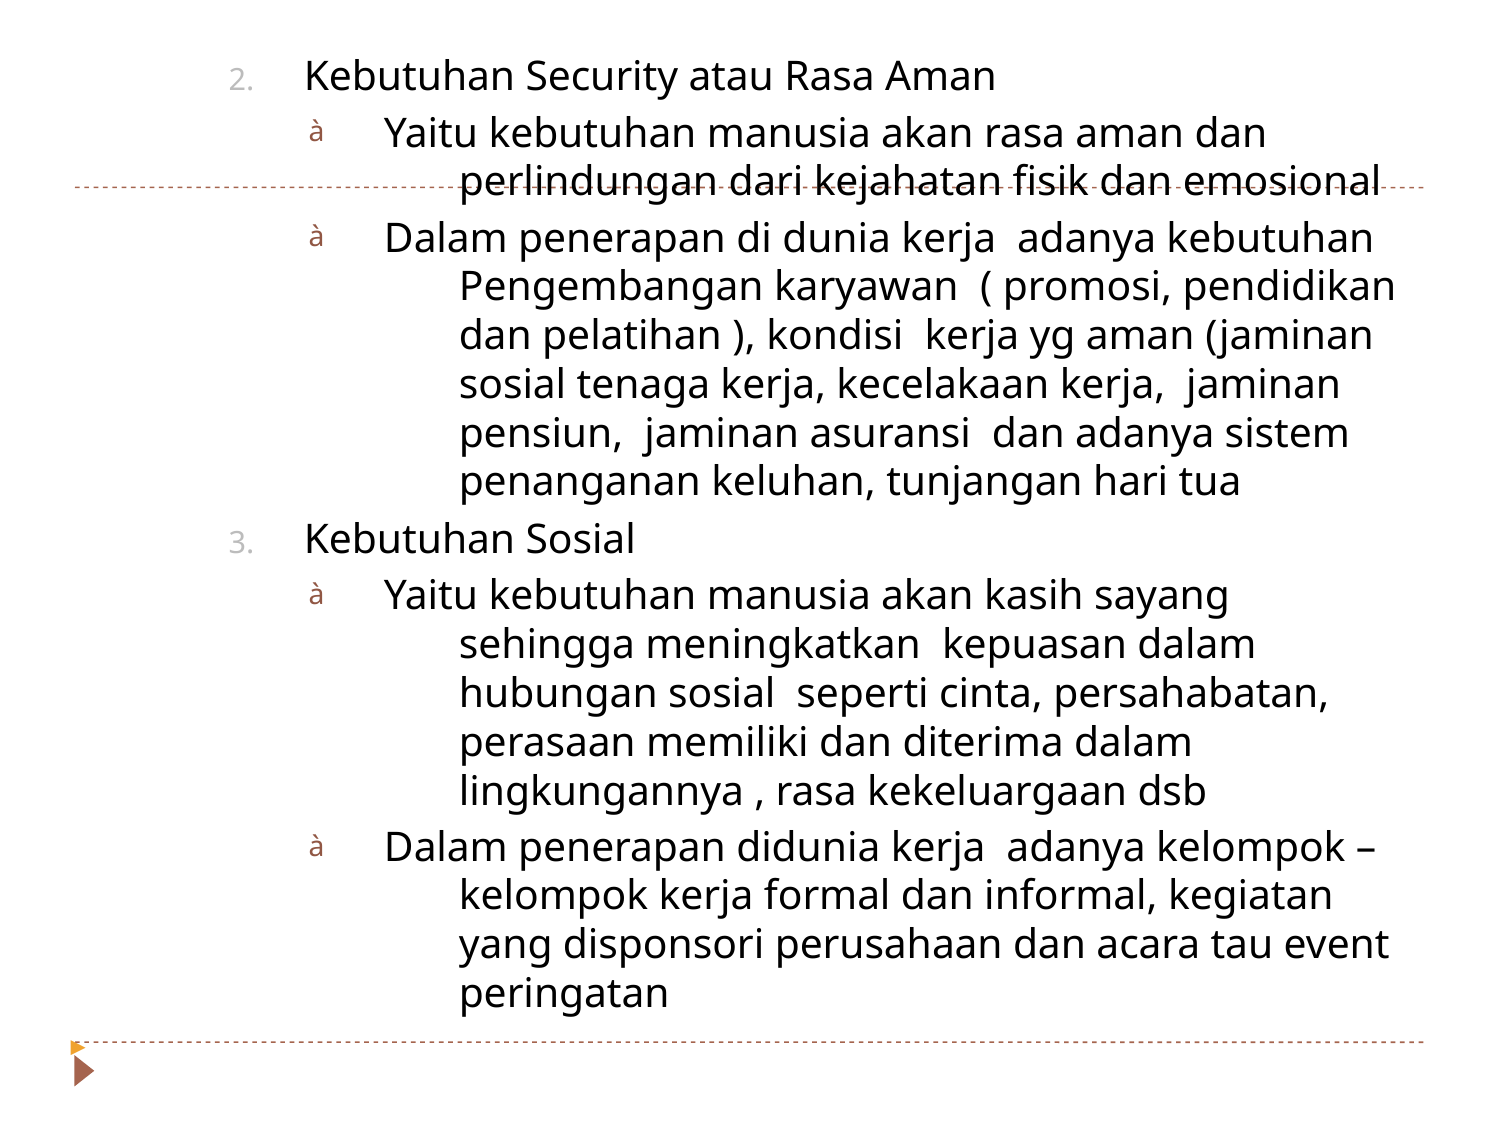

# Kebutuhan Security atau Rasa Aman
Yaitu kebutuhan manusia akan rasa aman dan perlindungan dari kejahatan fisik dan emosional
Dalam penerapan di dunia kerja adanya kebutuhan Pengembangan karyawan ( promosi, pendidikan dan pelatihan ), kondisi kerja yg aman (jaminan sosial tenaga kerja, kecelakaan kerja, jaminan pensiun, jaminan asuransi dan adanya sistem penanganan keluhan, tunjangan hari tua
Kebutuhan Sosial
Yaitu kebutuhan manusia akan kasih sayang sehingga meningkatkan kepuasan dalam hubungan sosial seperti cinta, persahabatan, perasaan memiliki dan diterima dalam lingkungannya , rasa kekeluargaan dsb
Dalam penerapan didunia kerja adanya kelompok – kelompok kerja formal dan informal, kegiatan yang disponsori perusahaan dan acara tau event peringatan